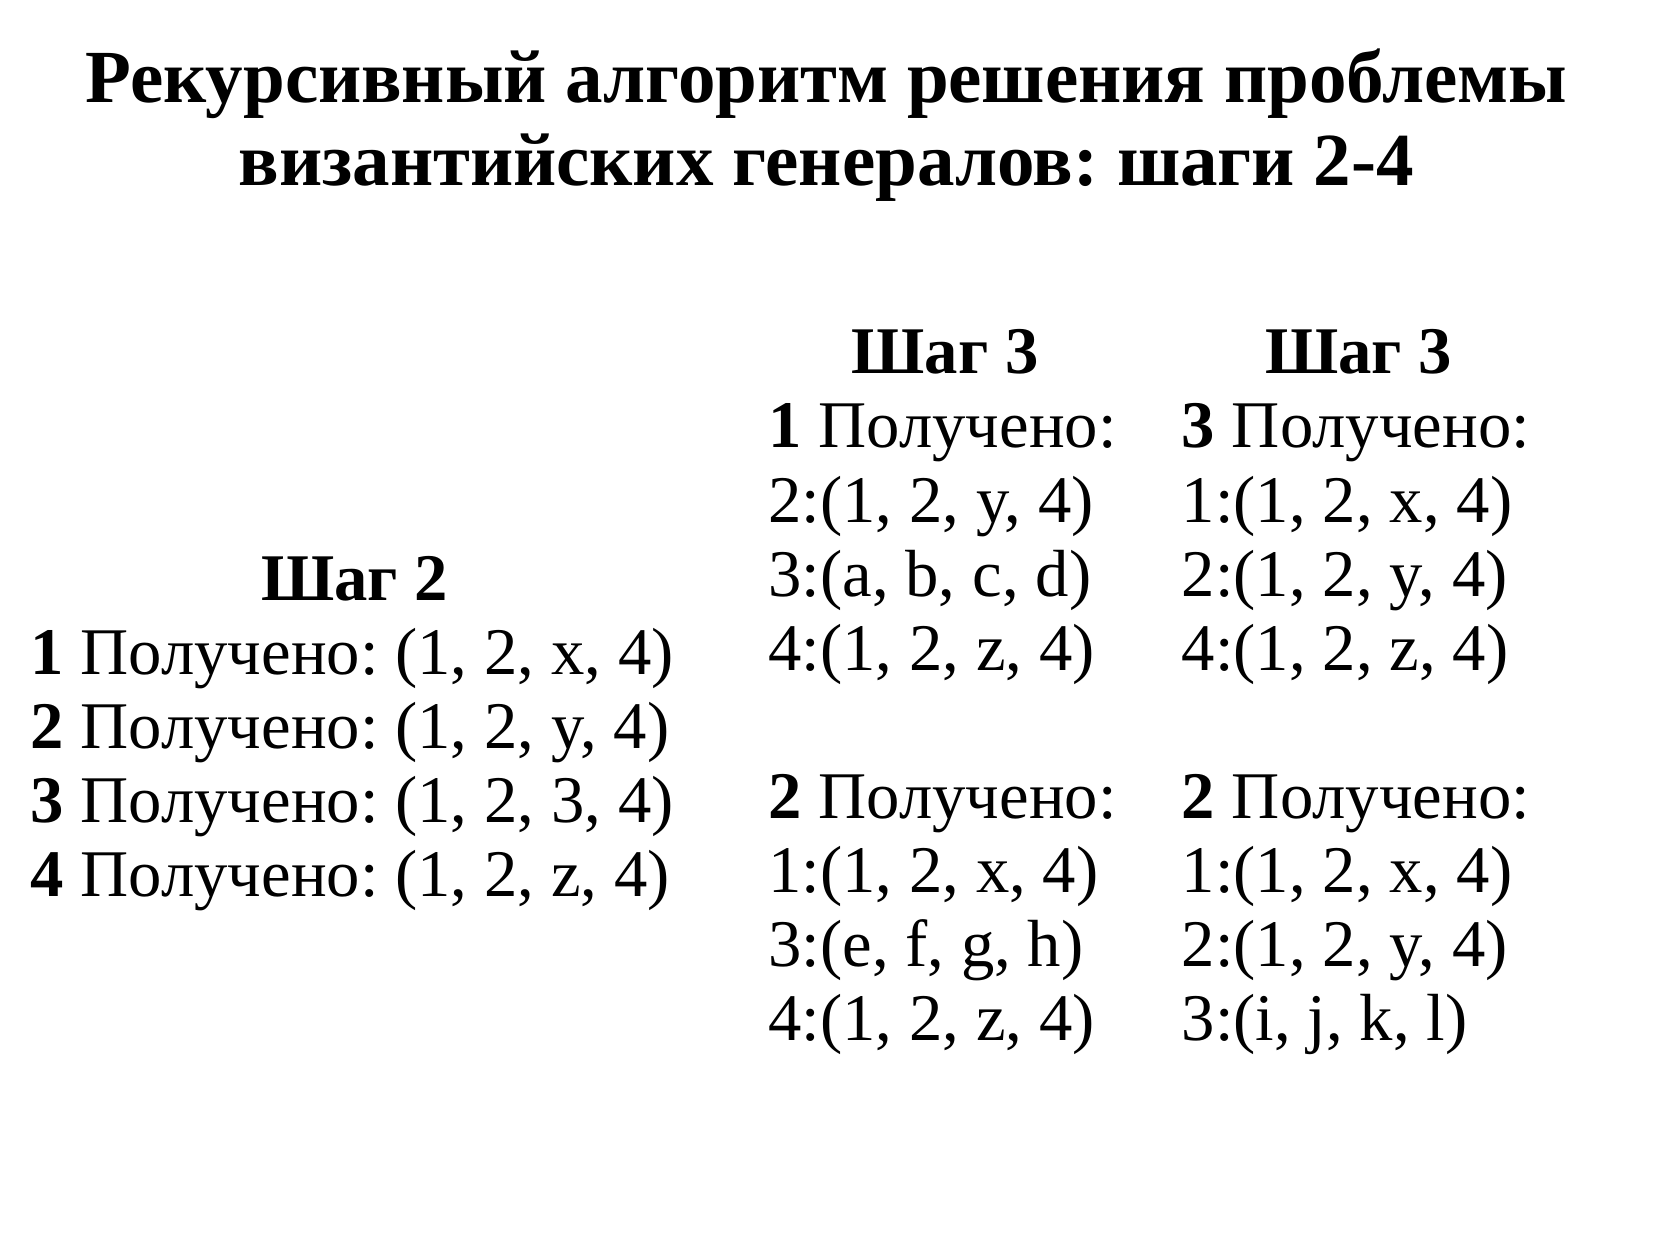

# Рекурсивный алгоритм решения проблемы византийских генералов: шаги 2-4
Шаг 3
1 Получено:
2:(1, 2, y, 4)
3:(a, b, c, d)
4:(1, 2, z, 4)
2 Получено:
1:(1, 2, x, 4)
3:(e, f, g, h)
4:(1, 2, z, 4)
Шаг 3
3 Получено:
1:(1, 2, x, 4)
2:(1, 2, y, 4)
4:(1, 2, z, 4)
2 Получено:
1:(1, 2, x, 4)
2:(1, 2, y, 4)
3:(i, j, k, l)
Шаг 2
1 Получено: (1, 2, x, 4)
2 Получено: (1, 2, y, 4)
3 Получено: (1, 2, 3, 4)
4 Получено: (1, 2, z, 4)